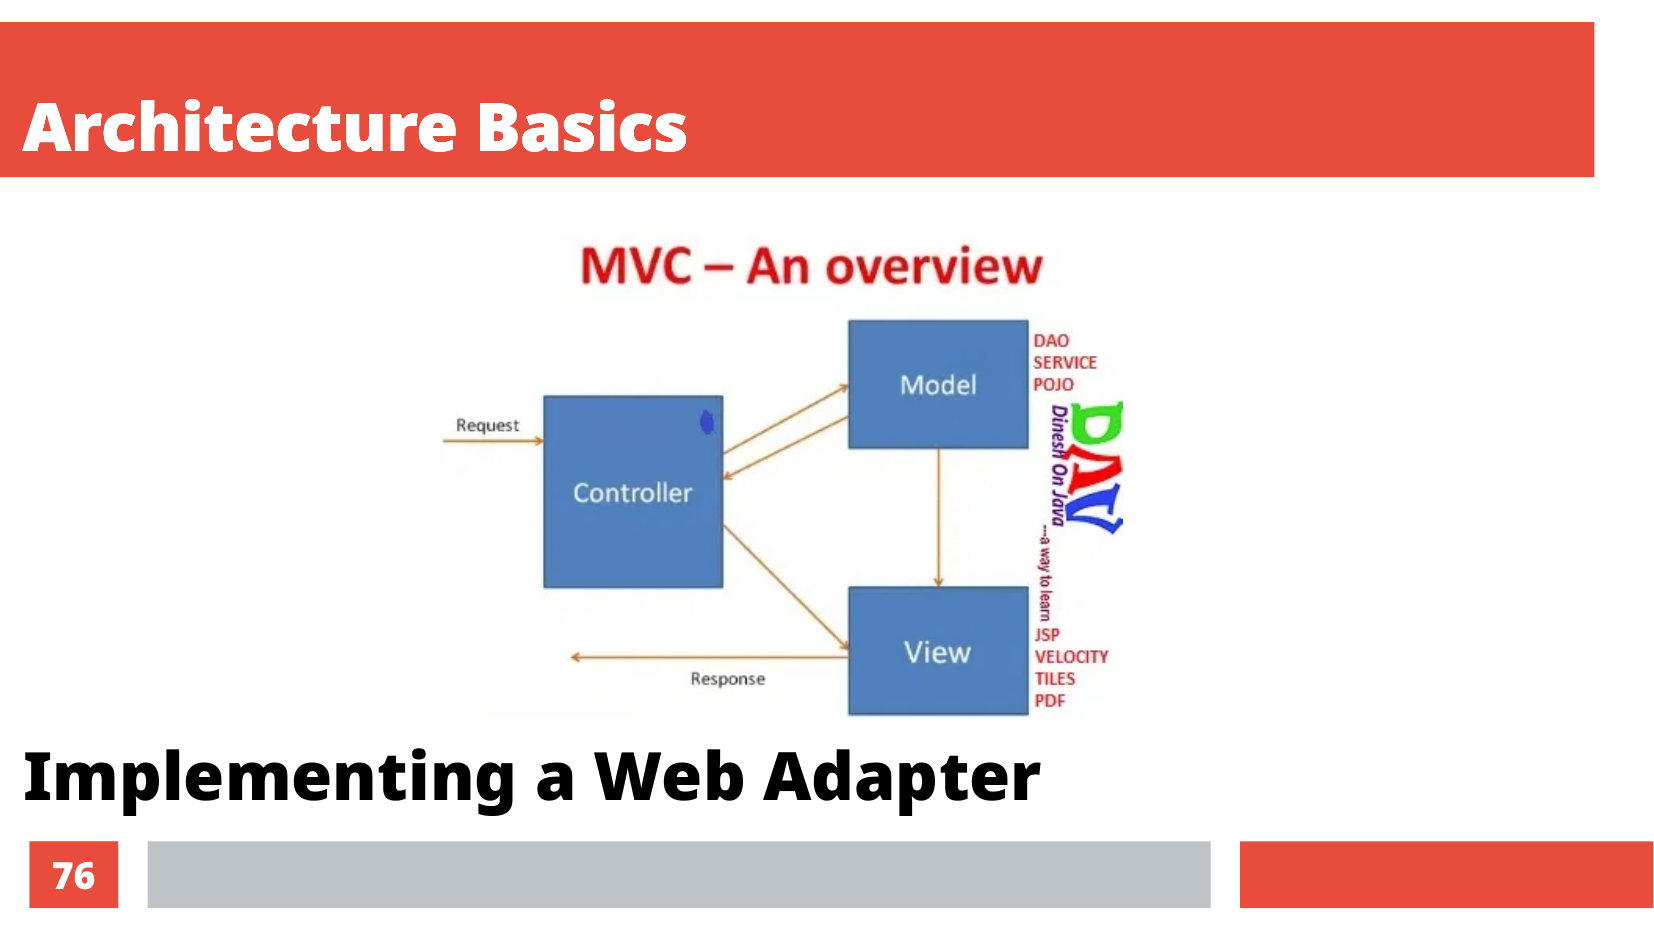

Architecture Basics
Architecture Basics
Architecture Basics
# Architecture Basics
Implementing a Web Adapter
76